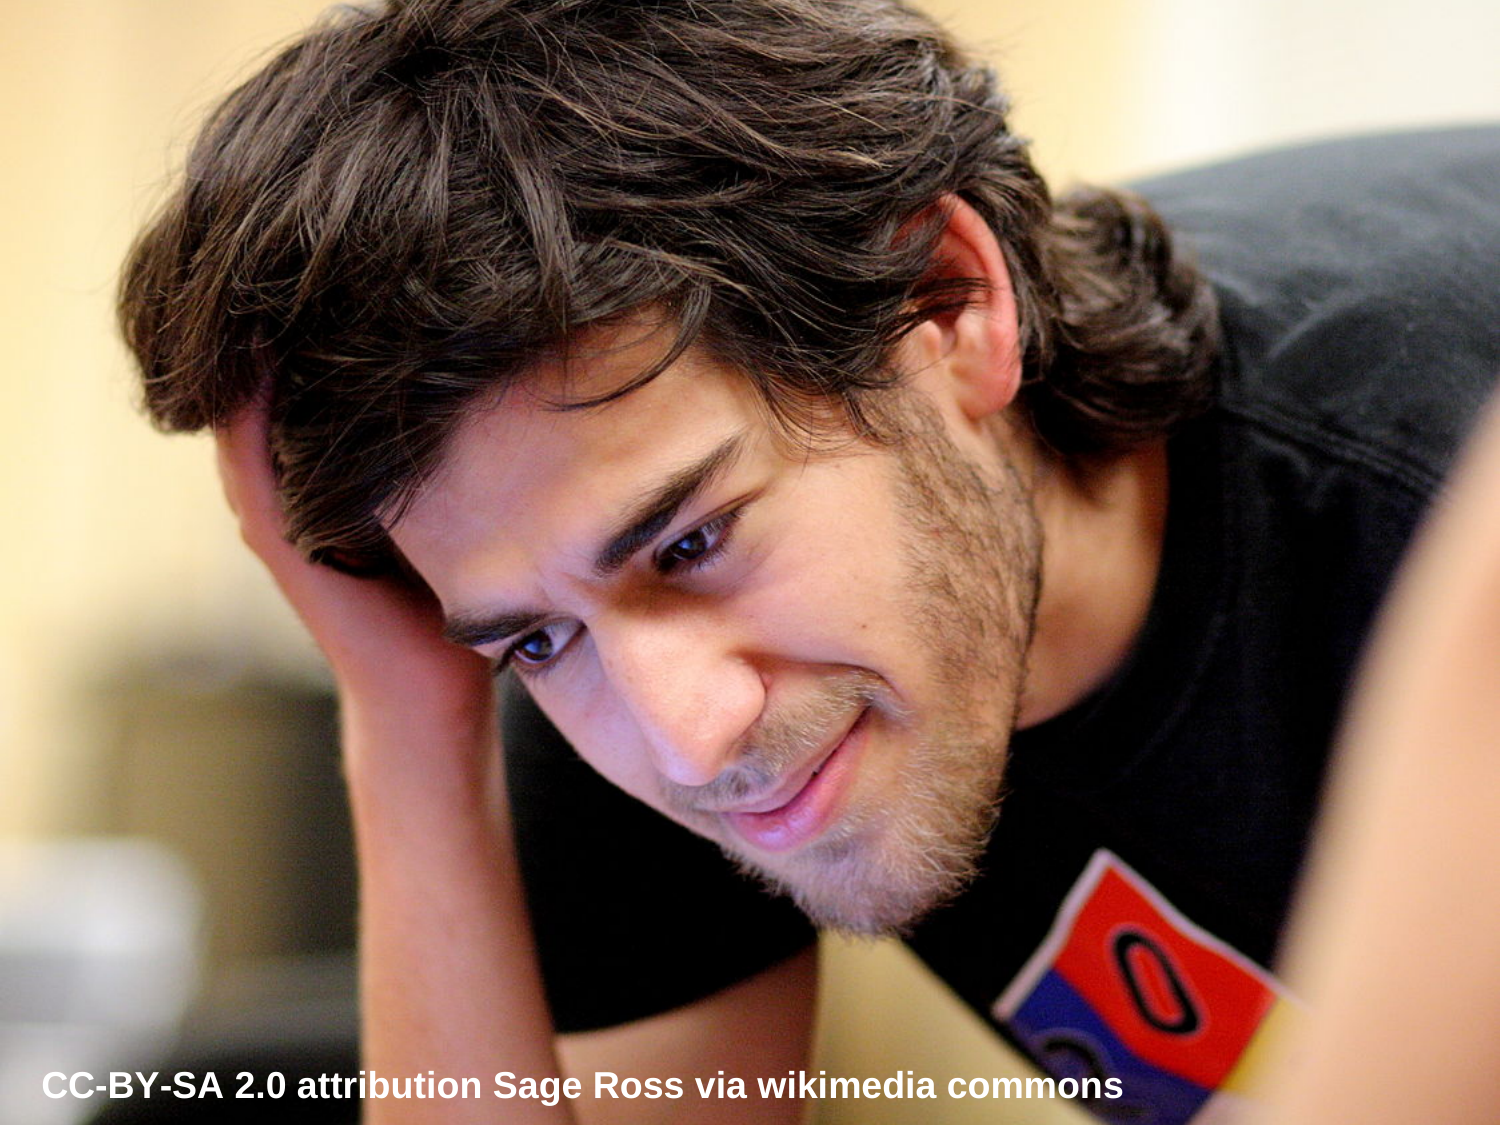

#
CC-BY-SA 2.0 attribution Sage Ross via wikimedia commons